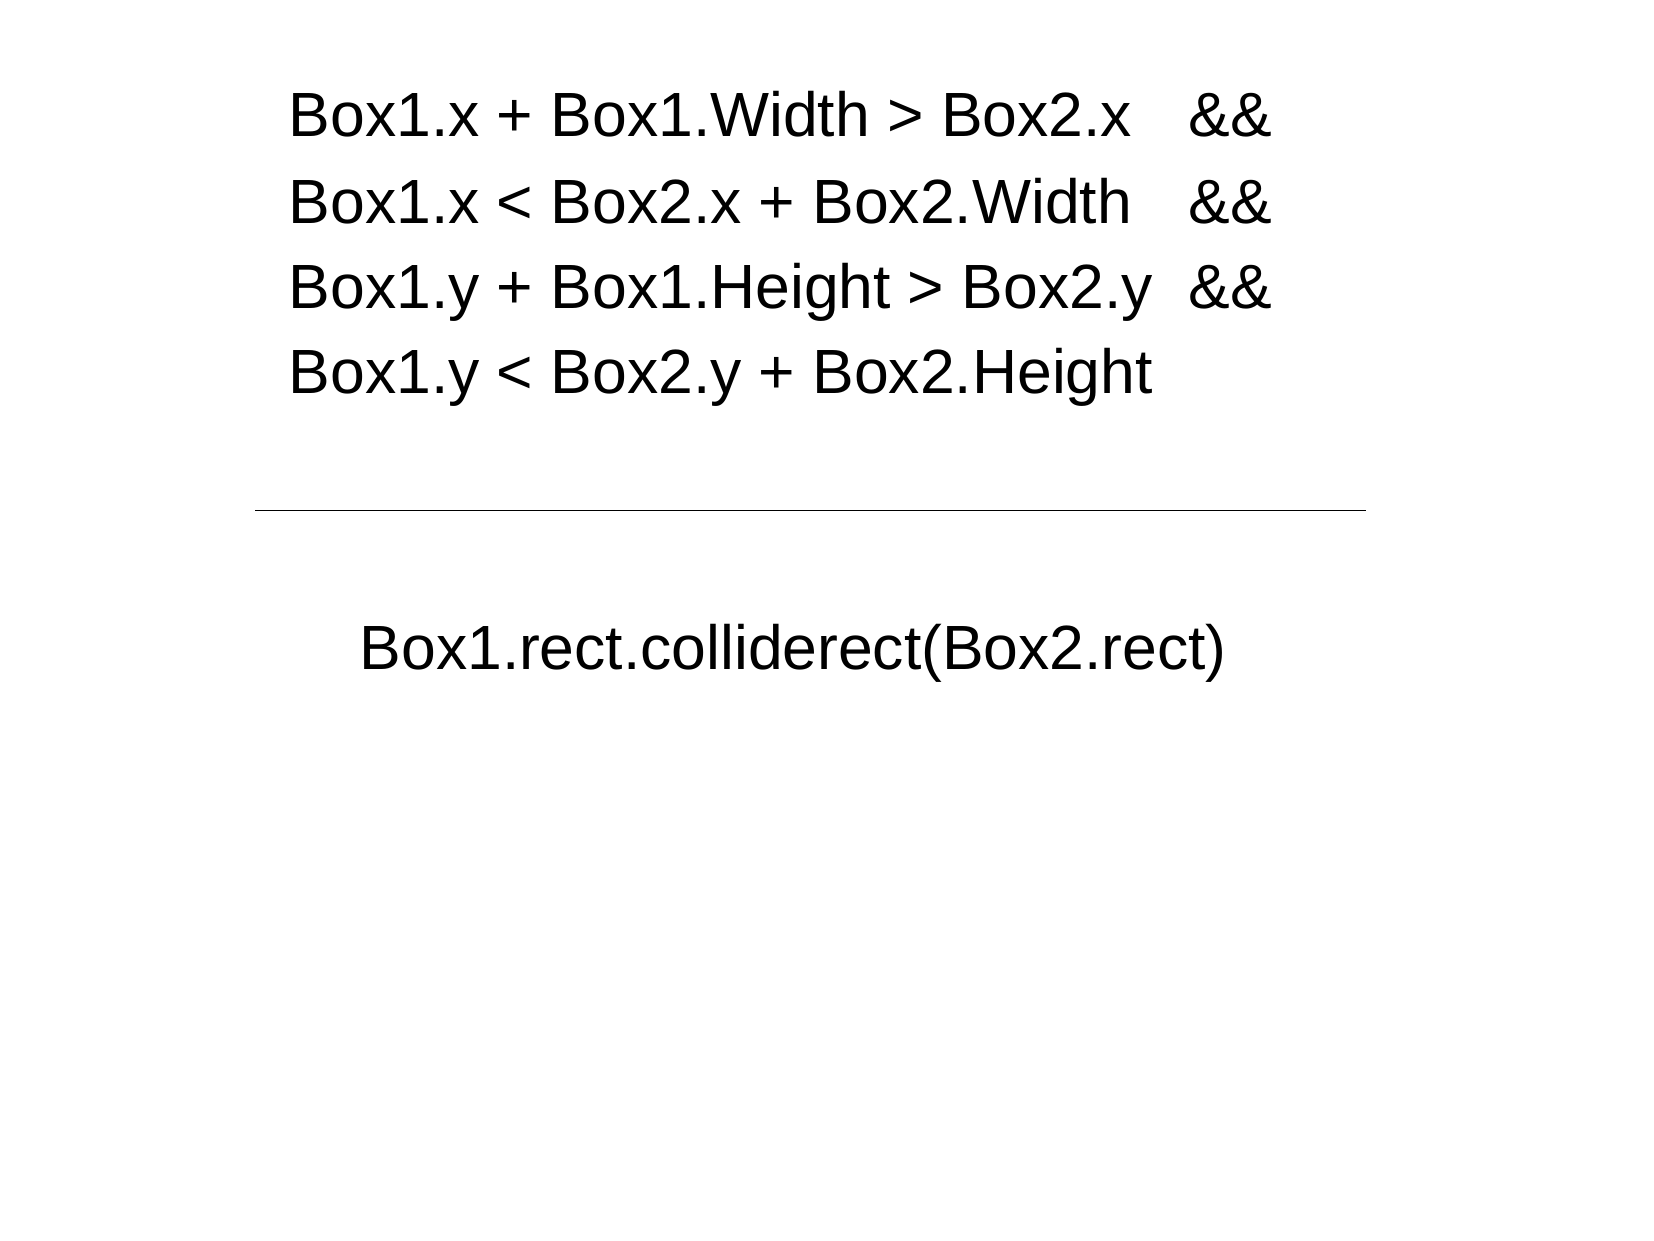

# Box1.x + Box1.Width > Box2.x 	&&
		Box1.x < Box2.x + Box2.Width	&&
		Box1.y + Box1.Height > Box2.y	&&
		Box1.y < Box2.y + Box2.Height
Box1.rect.colliderect(Box2.rect)